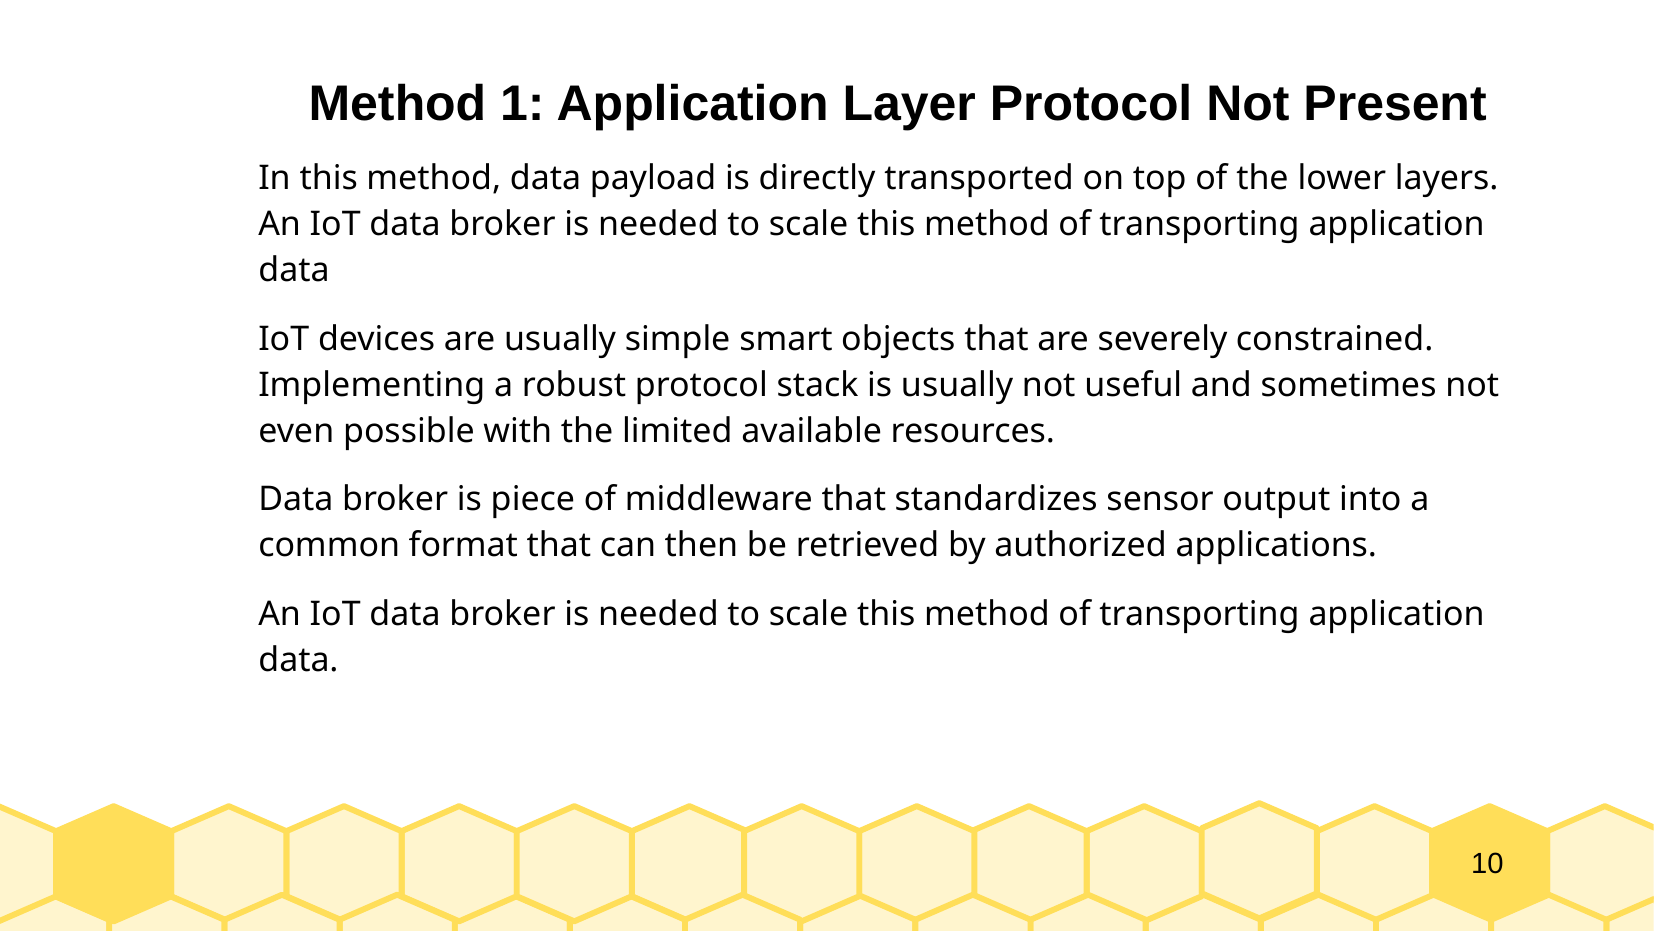

# Method 1: Application Layer Protocol Not Present
In this method, data payload is directly transported on top of the lower layers. An IoT data broker is needed to scale this method of transporting application data
IoT devices are usually simple smart objects that are severely constrained. Implementing a robust protocol stack is usually not useful and sometimes not even possible with the limited available resources.
Data broker is piece of middleware that standardizes sensor output into a common format that can then be retrieved by authorized applications.
An IoT data broker is needed to scale this method of transporting application data.